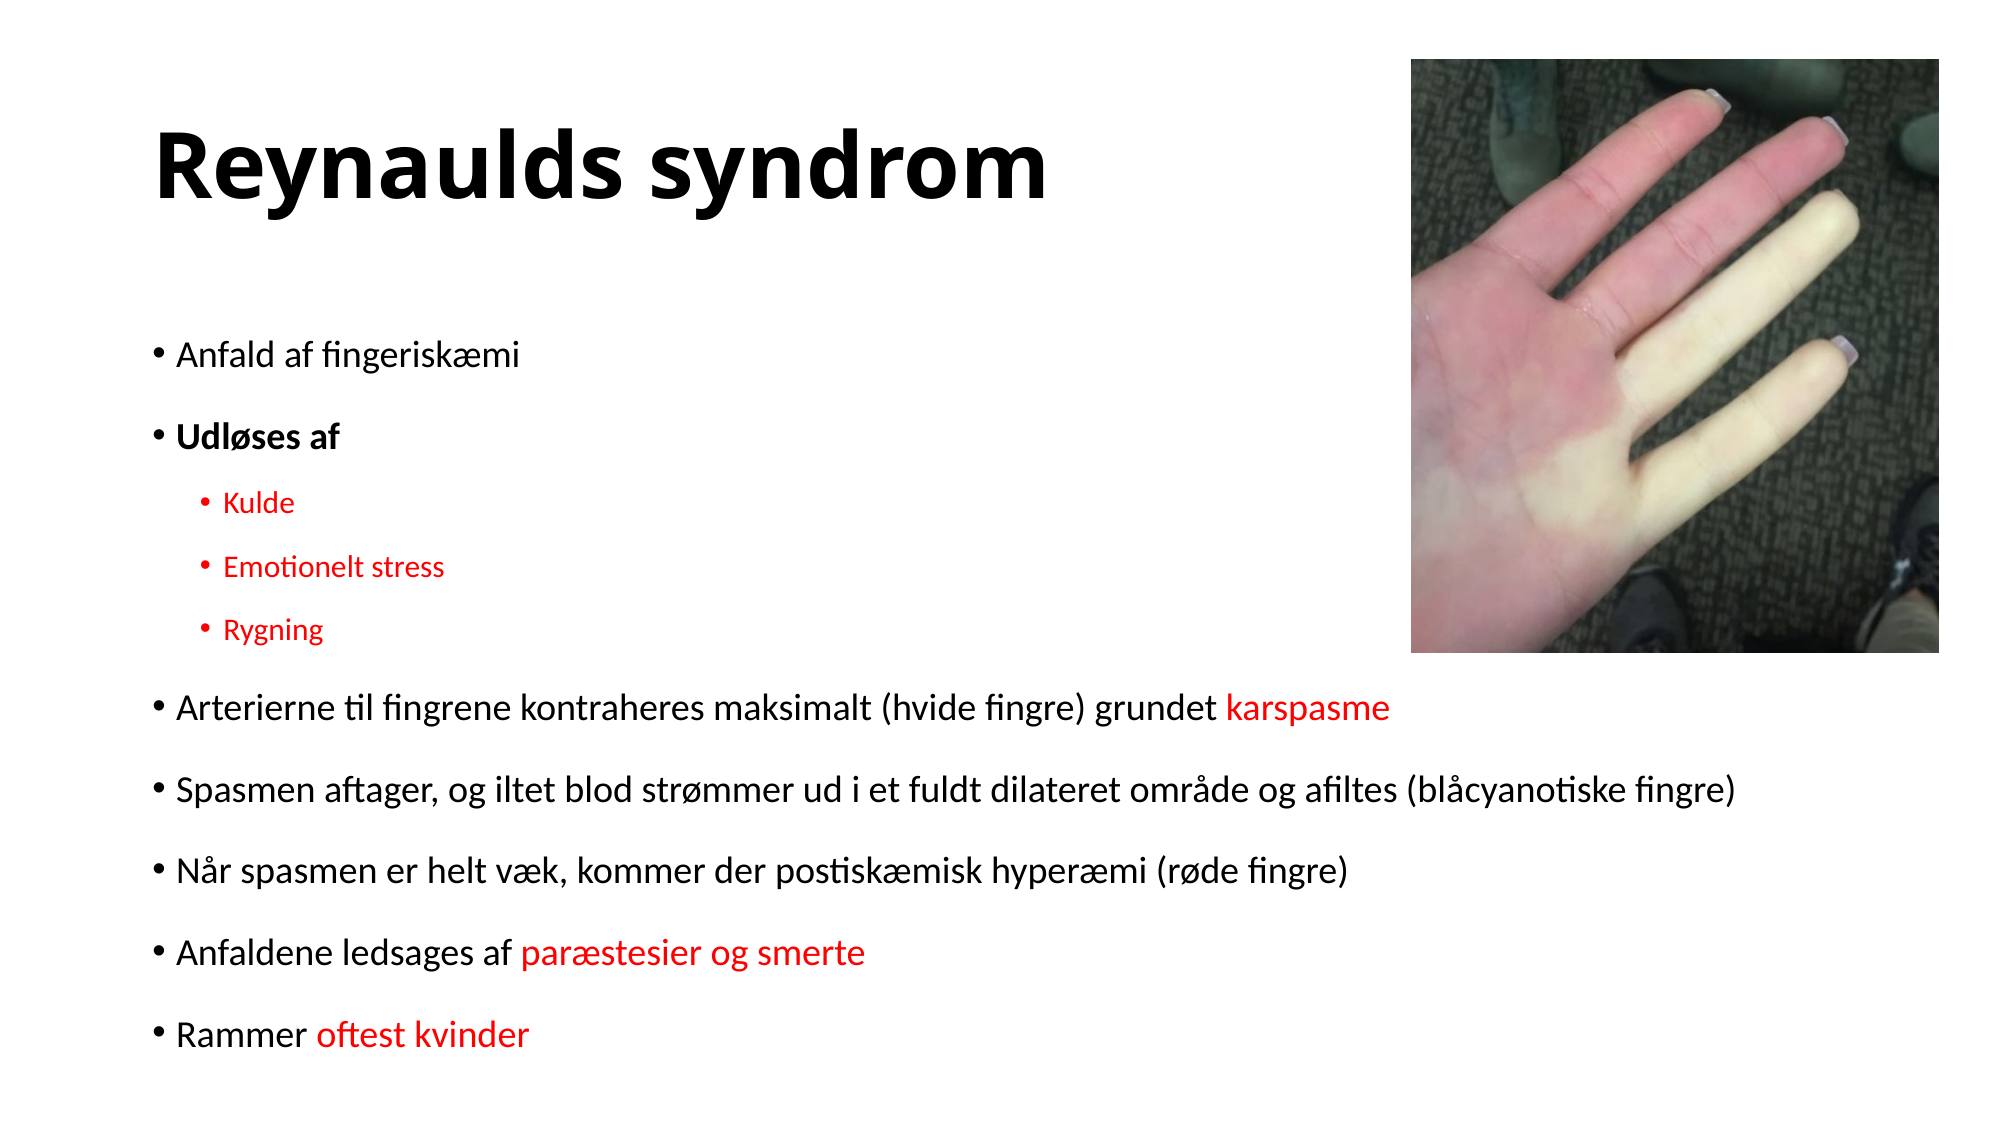

# Reynaulds syndrom
Anfald af fingeriskæmi
Udløses af
Kulde
Emotionelt stress
Rygning
Arterierne til fingrene kontraheres maksimalt (hvide fingre) grundet karspasme
Spasmen aftager, og iltet blod strømmer ud i et fuldt dilateret område og afiltes (blåcyanotiske fingre)
Når spasmen er helt væk, kommer der postiskæmisk hyperæmi (røde fingre)
Anfaldene ledsages af paræstesier og smerte
Rammer oftest kvinder